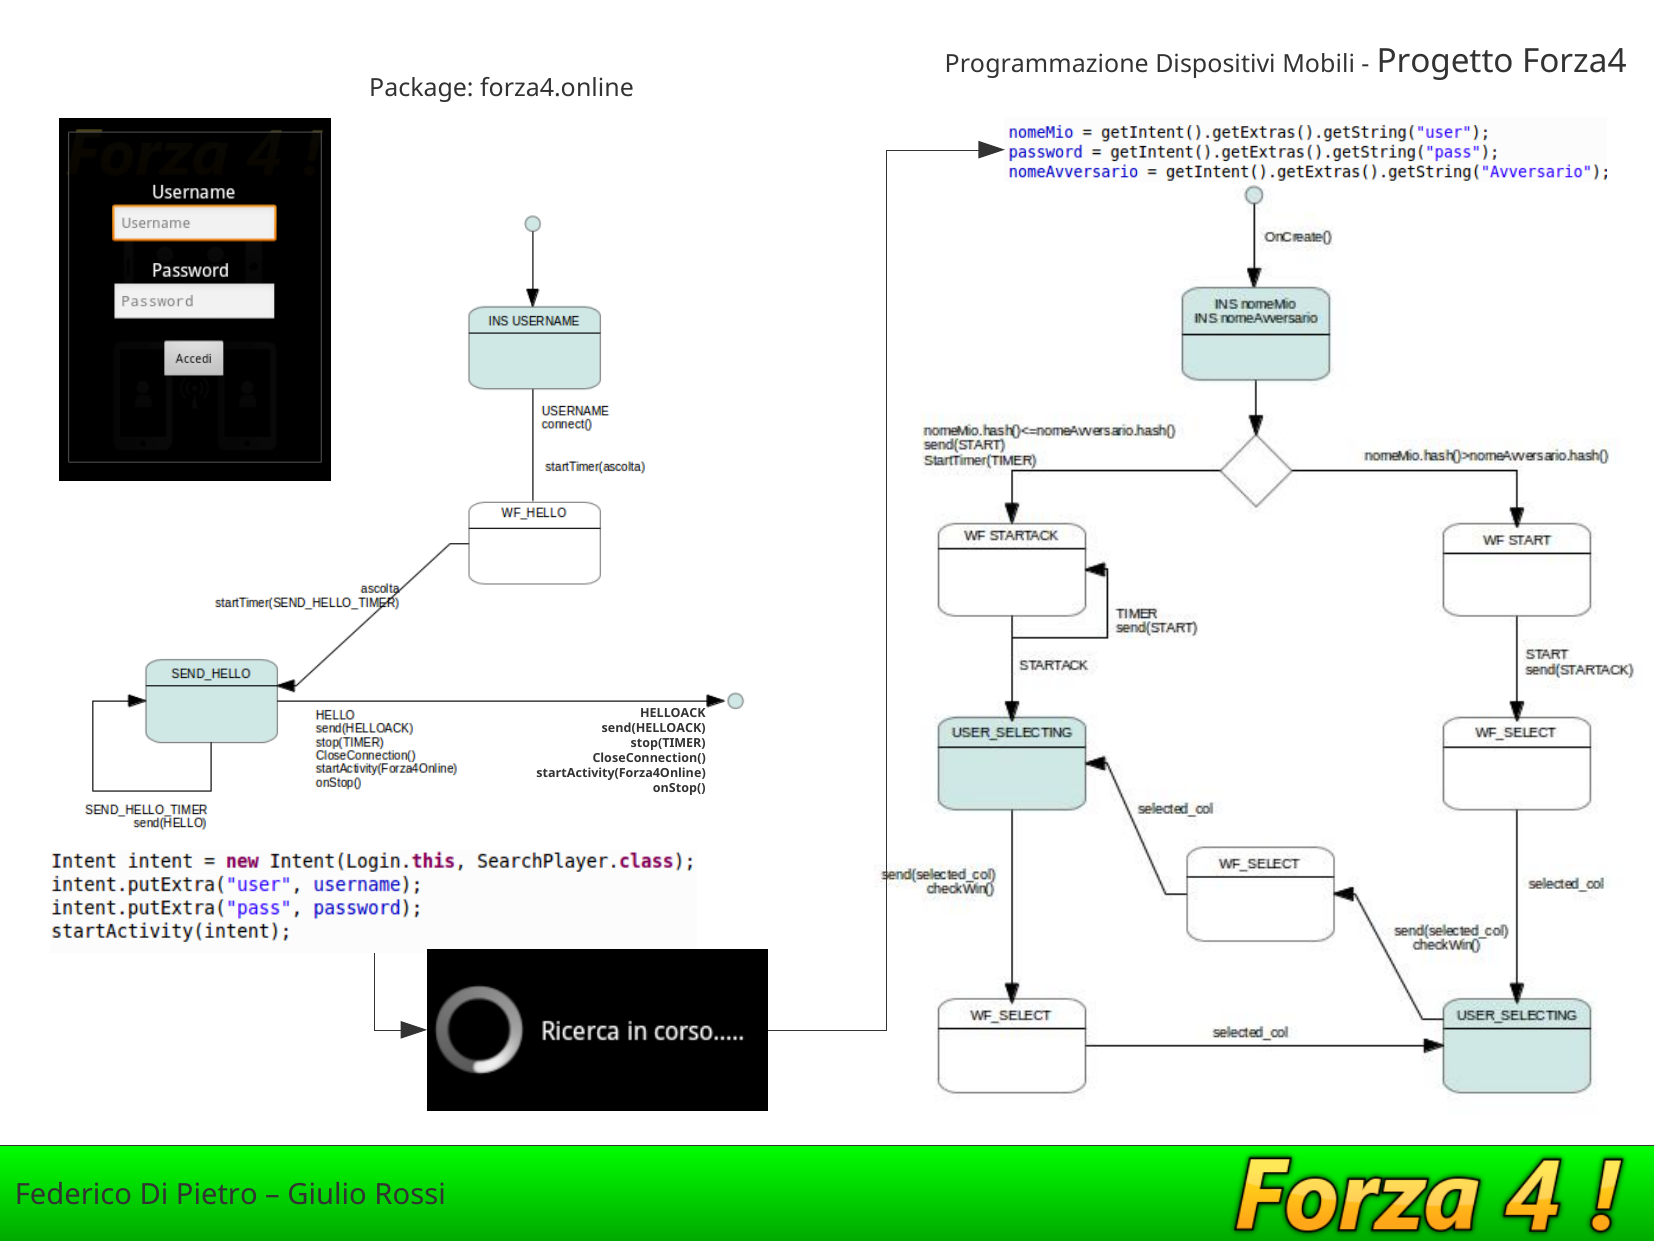

Programmazione Dispositivi Mobili - Progetto Forza4
Package: forza4.online
HELLOACK
send(HELLOACK)
stop(TIMER)
CloseConnection()
startActivity(Forza4Online)
onStop()
Federico Di Pietro – Giulio Rossi